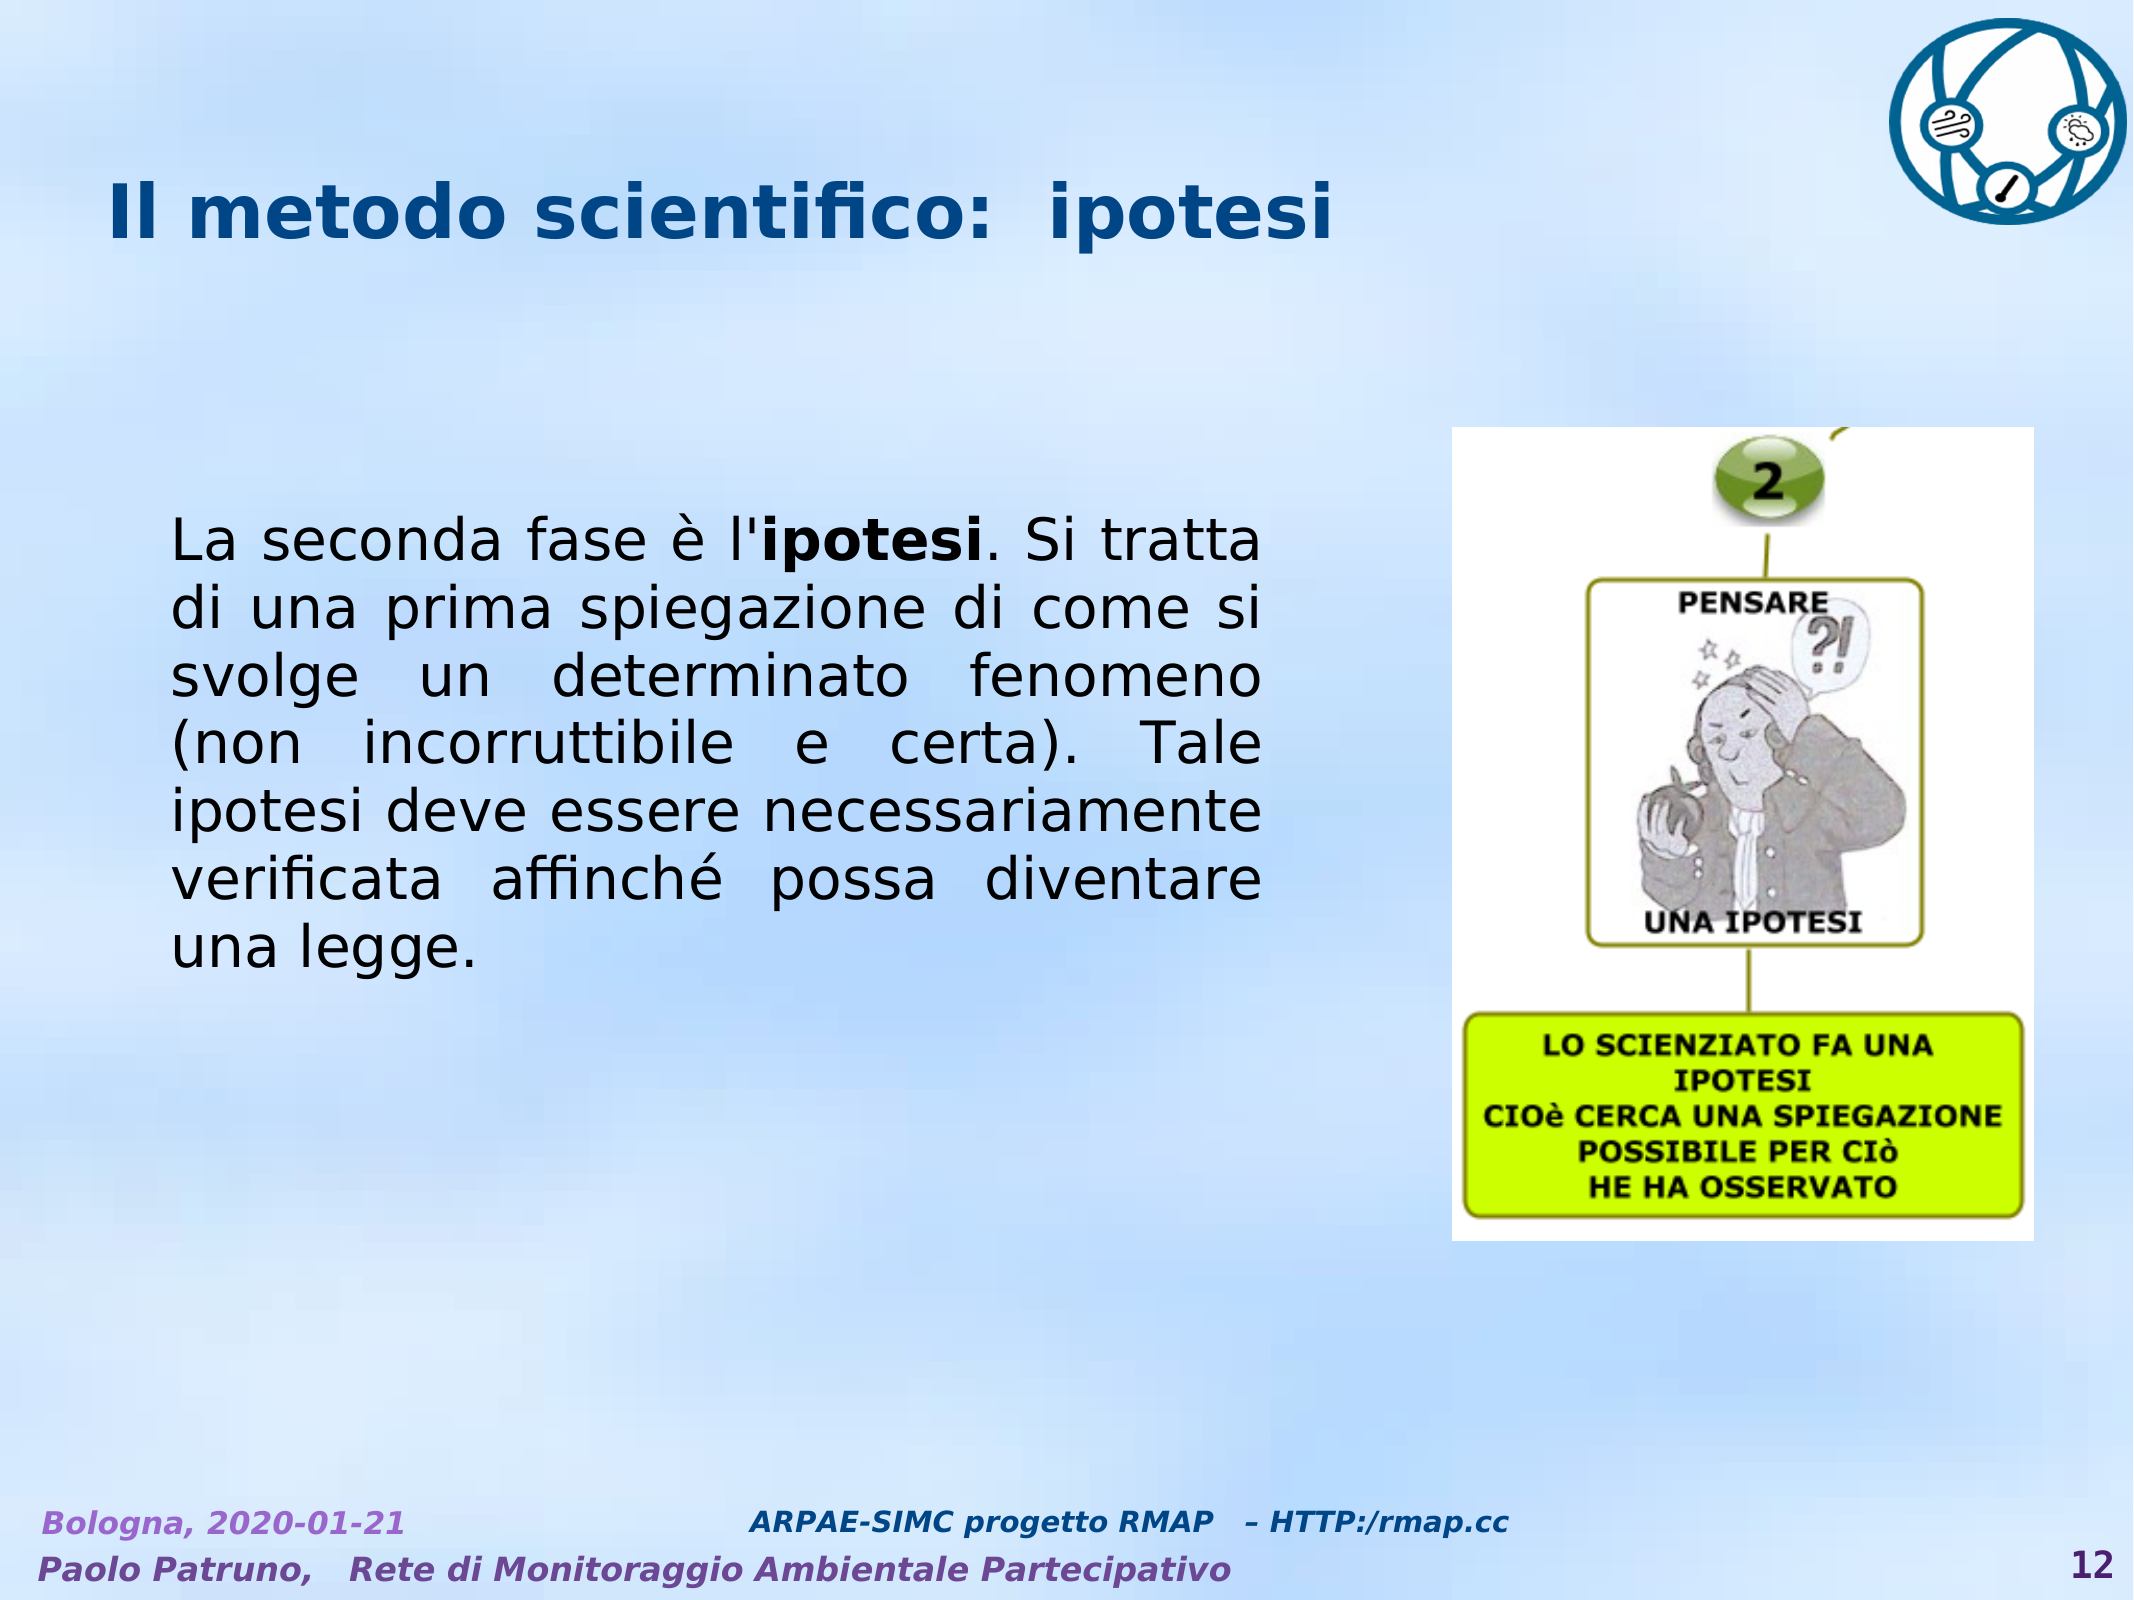

# Il metodo scientifico: ipotesi
La seconda fase è l'ipotesi. Si tratta di una prima spiegazione di come si svolge un determinato fenomeno (non incorruttibile e certa). Tale ipotesi deve essere necessariamente verificata affinché possa diventare una legge.